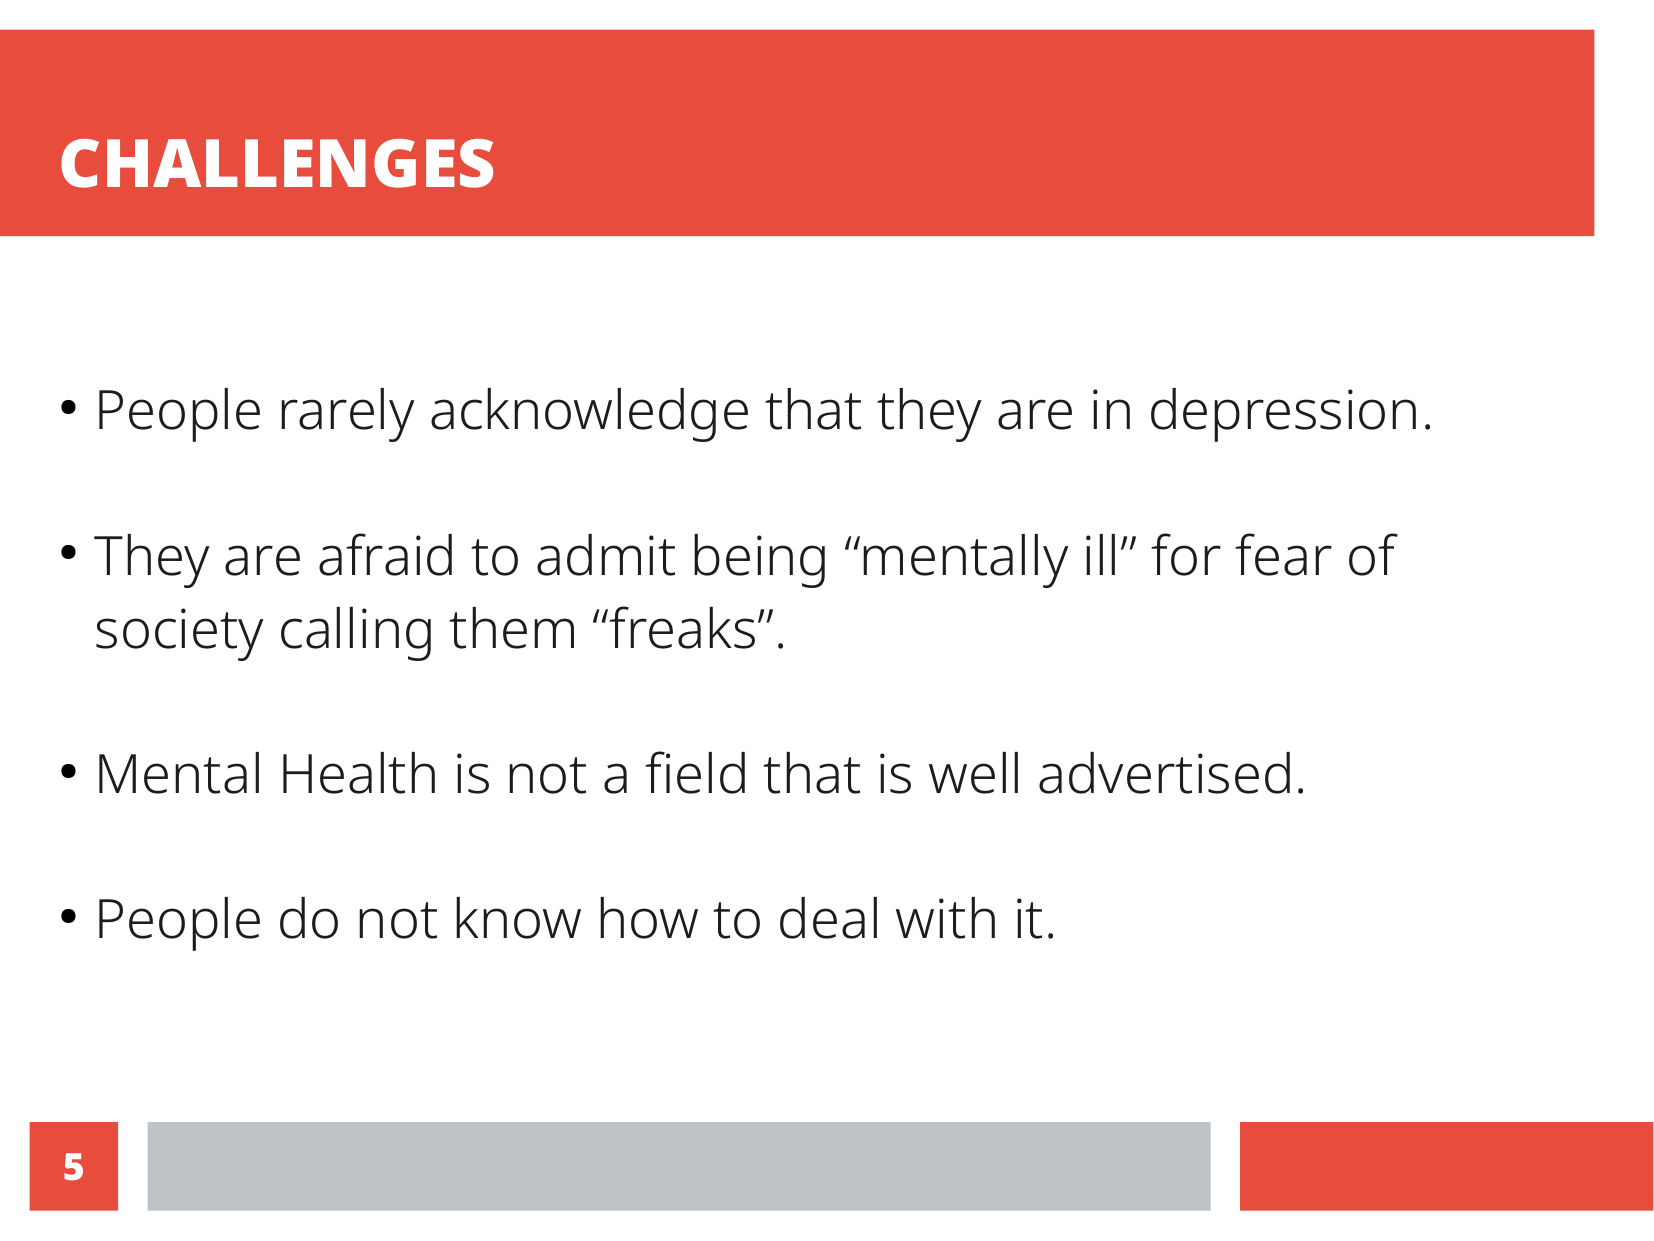

# CHALLENGES
People rarely acknowledge that they are in depression.
They are afraid to admit being “mentally ill” for fear of society calling them “freaks”.
Mental Health is not a field that is well advertised.
People do not know how to deal with it.
5